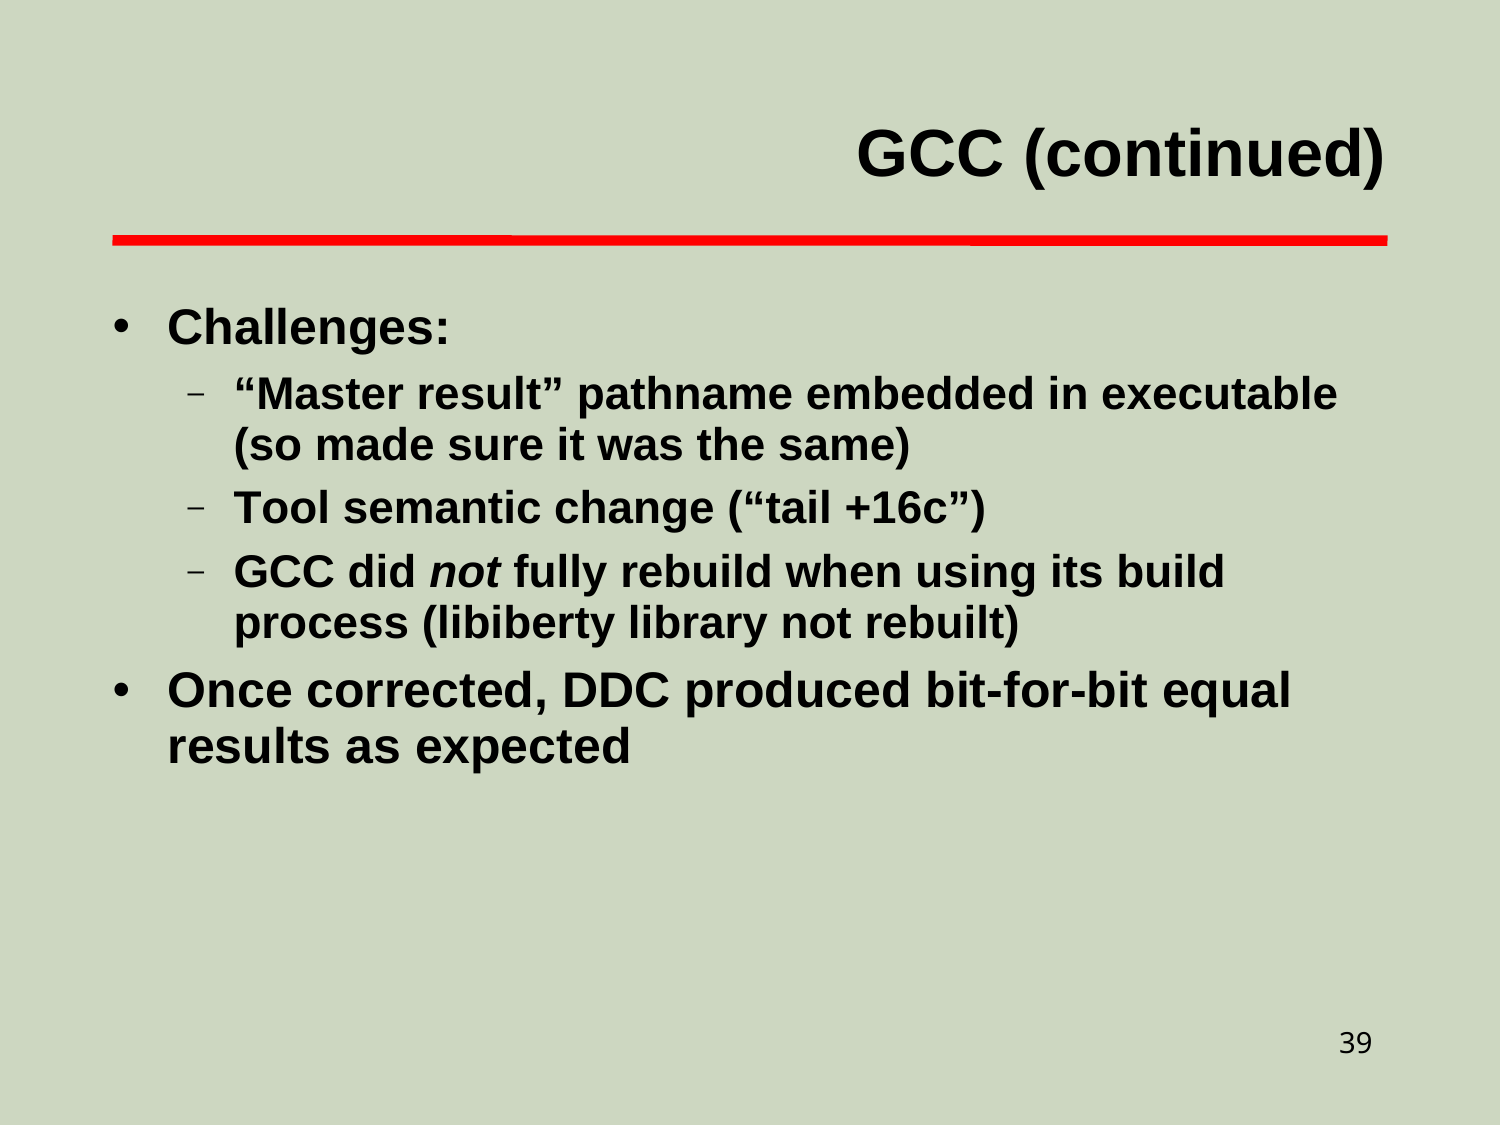

# GCC (continued)
Challenges:
“Master result” pathname embedded in executable (so made sure it was the same)
Tool semantic change (“tail +16c”)
GCC did not fully rebuild when using its build process (libiberty library not rebuilt)
Once corrected, DDC produced bit-for-bit equal results as expected